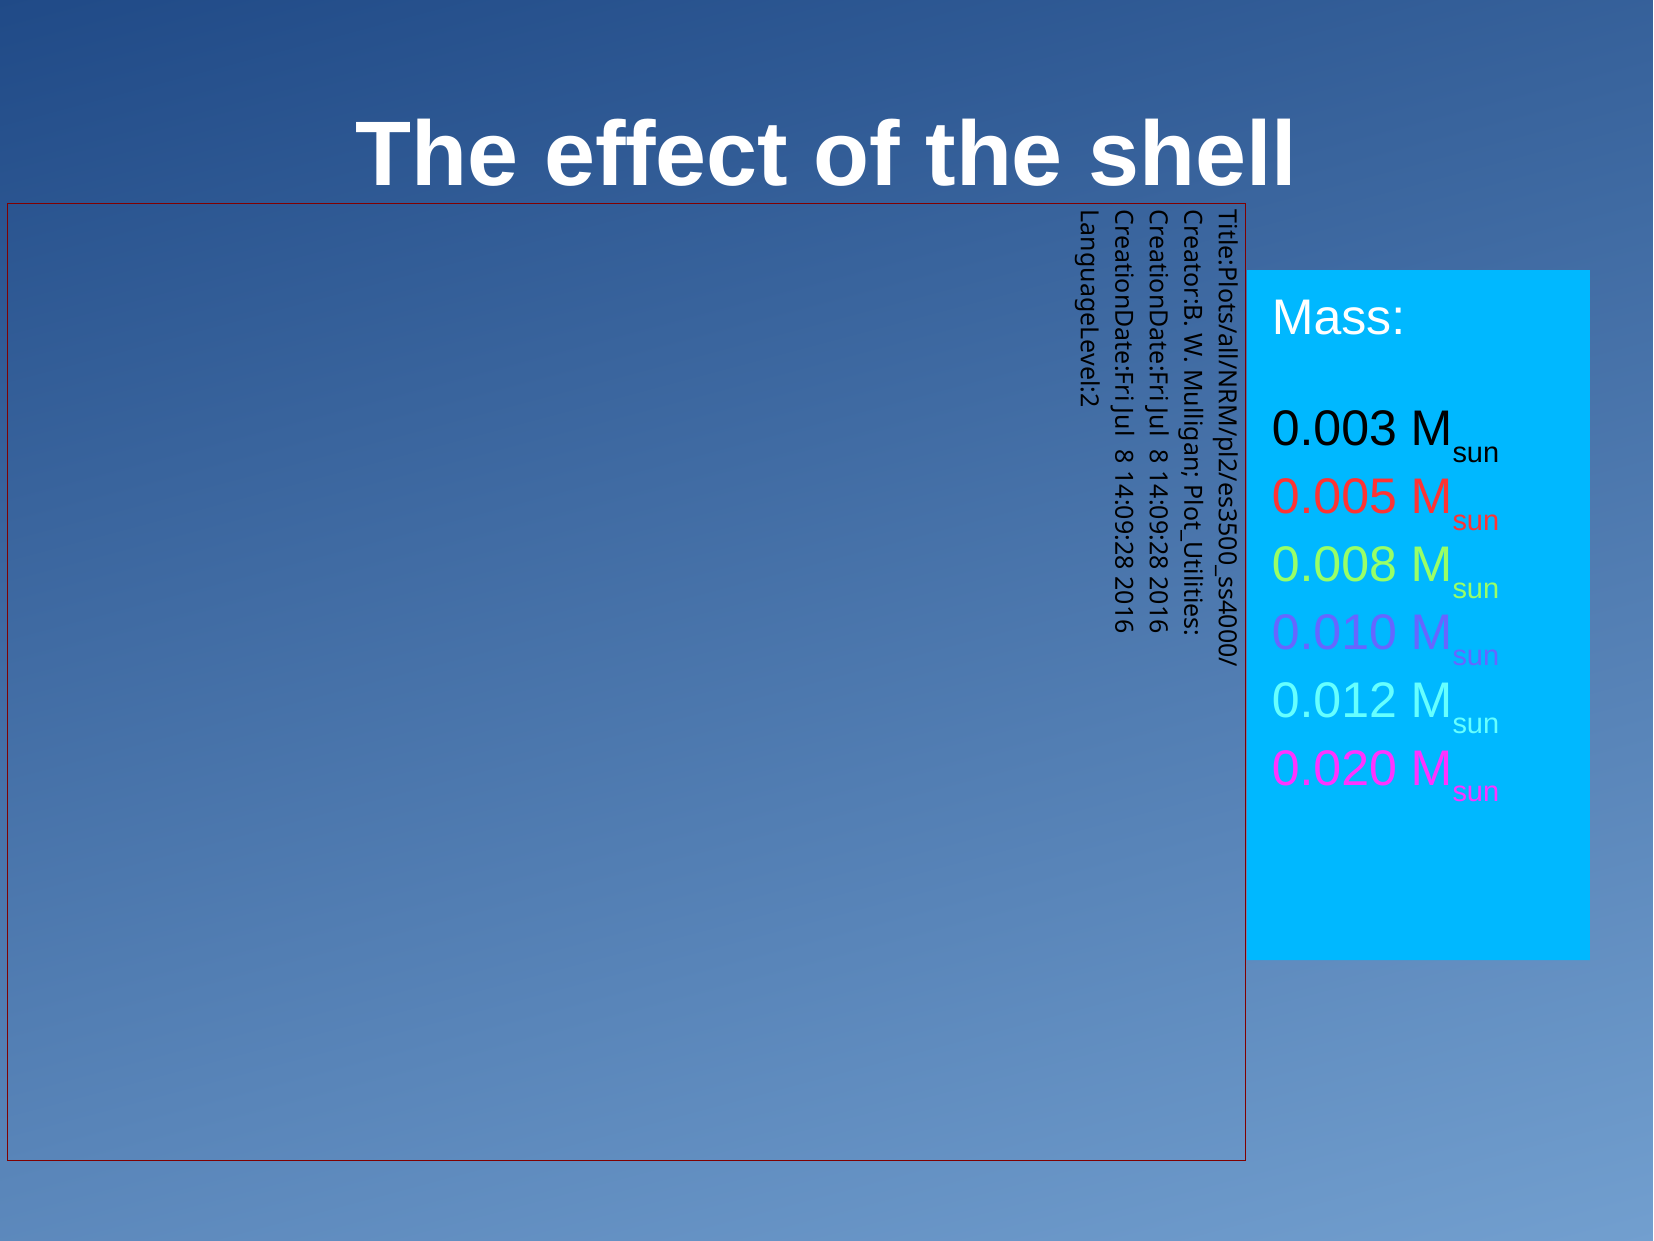

# The effect of the shell
Mass:
0.003 Msun
0.005 Msun
0.008 Msun
0.010 Msun
0.012 Msun
0.020 Msun